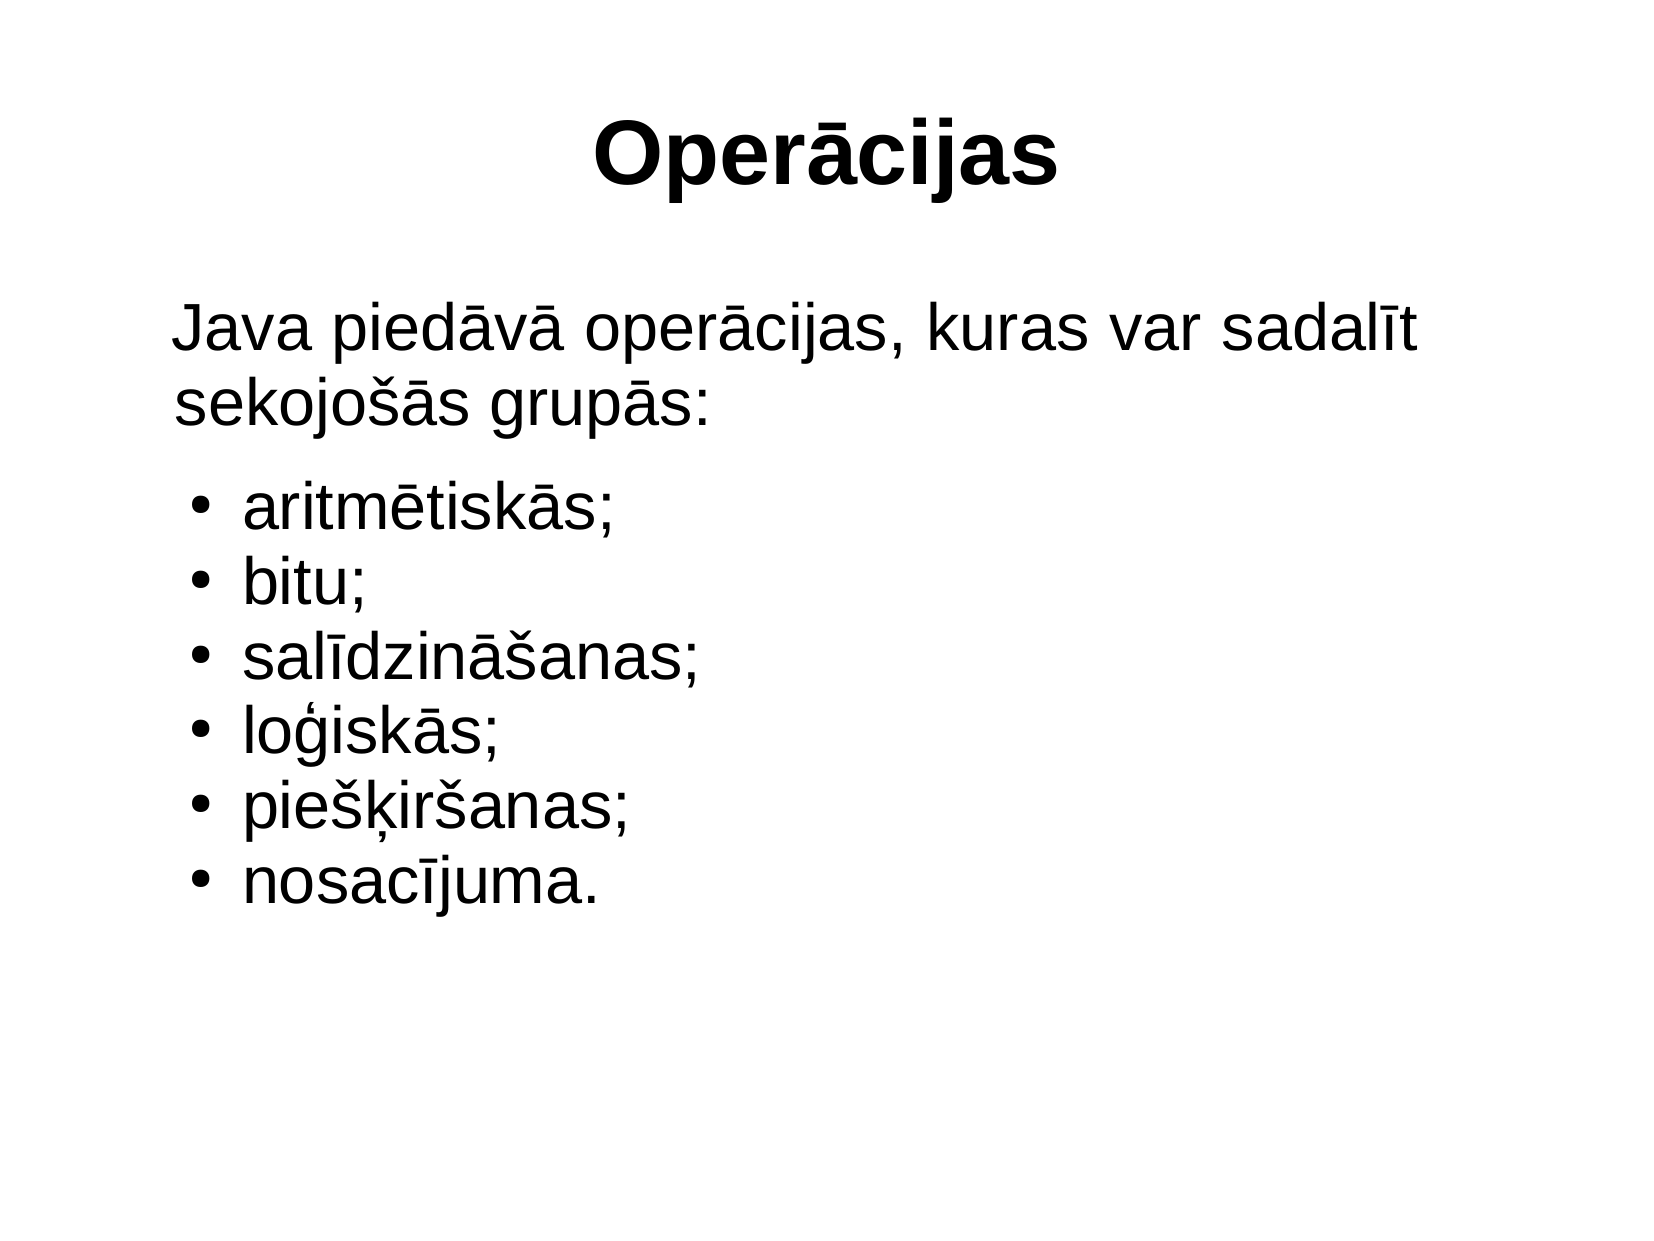

# Operācijas
Java piedāvā operācijas, kuras var sadalīt sekojošās grupās:
aritmētiskās;
bitu;
salīdzināšanas;
loģiskās;
piešķiršanas;
nosacījuma.